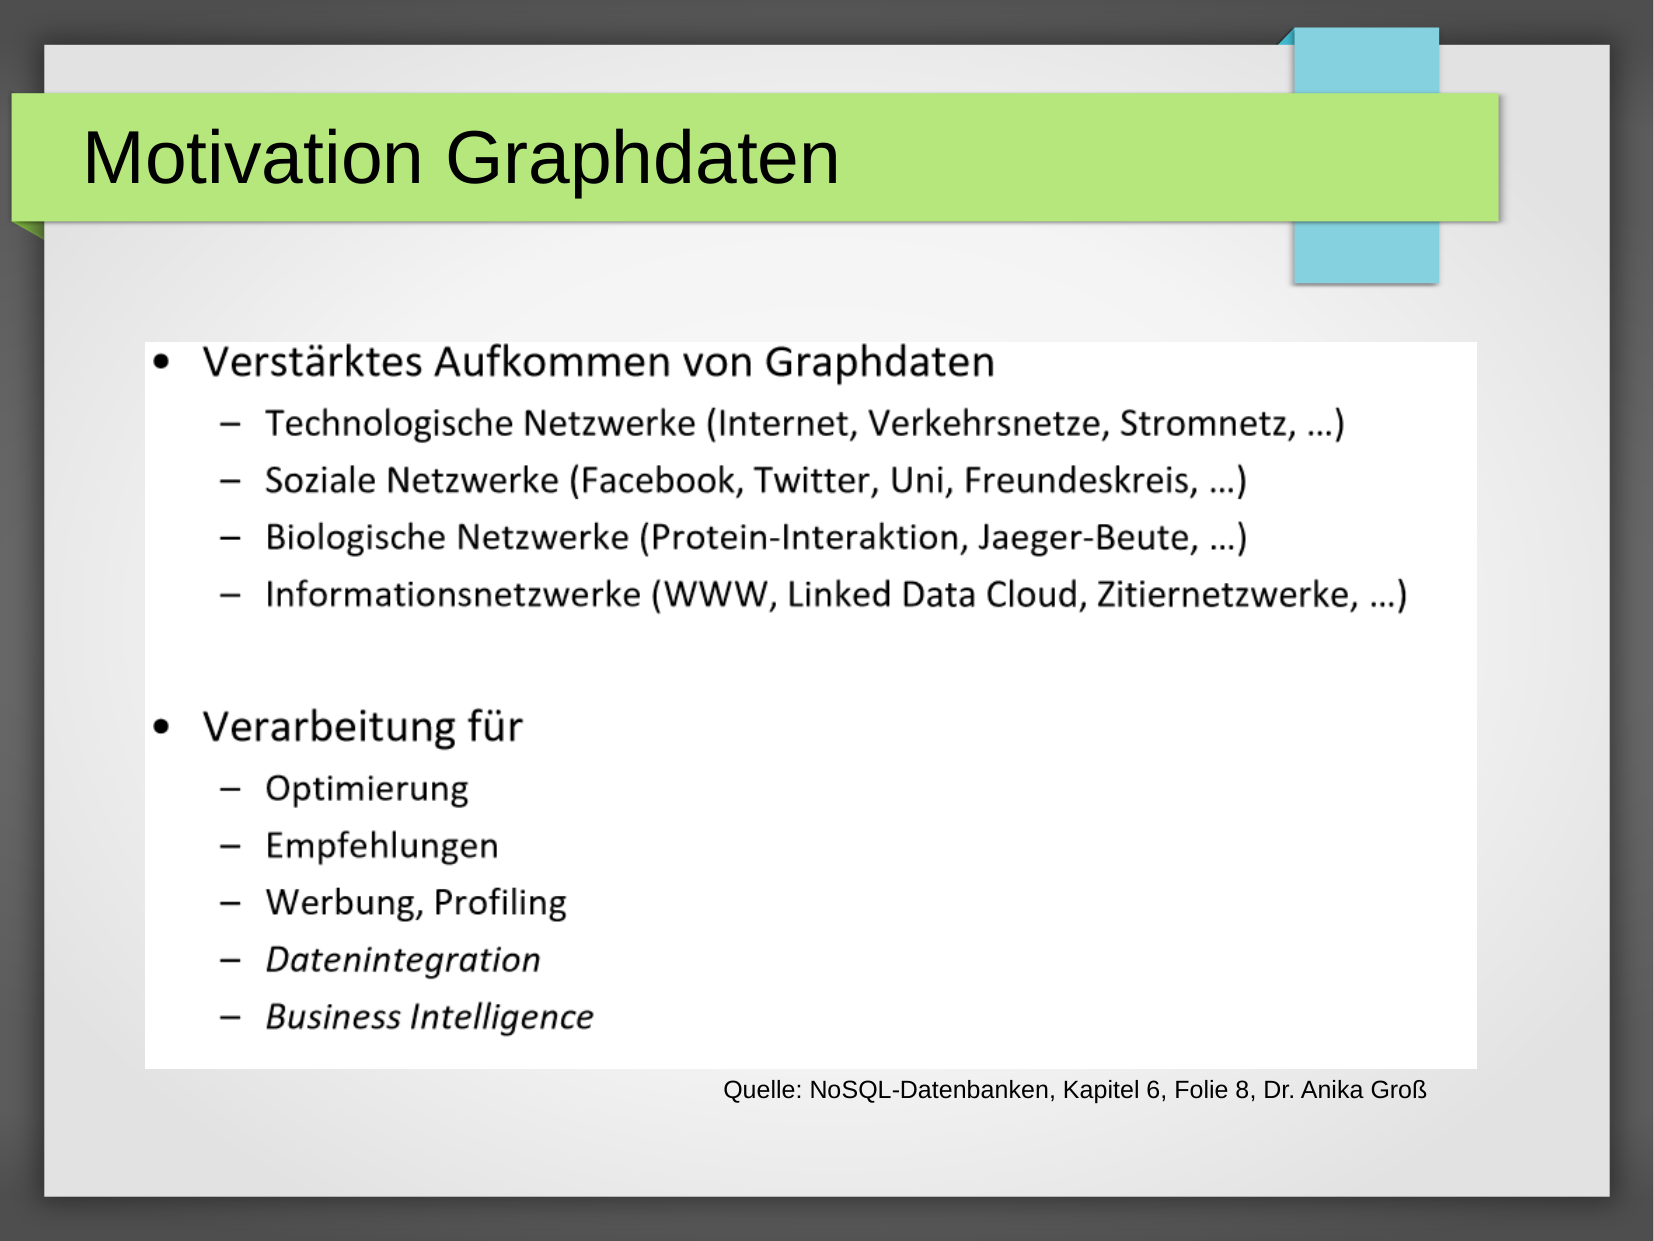

Motivation Graphdaten
Quelle: NoSQL-Datenbanken, Kapitel 6, Folie 8, Dr. Anika Groß